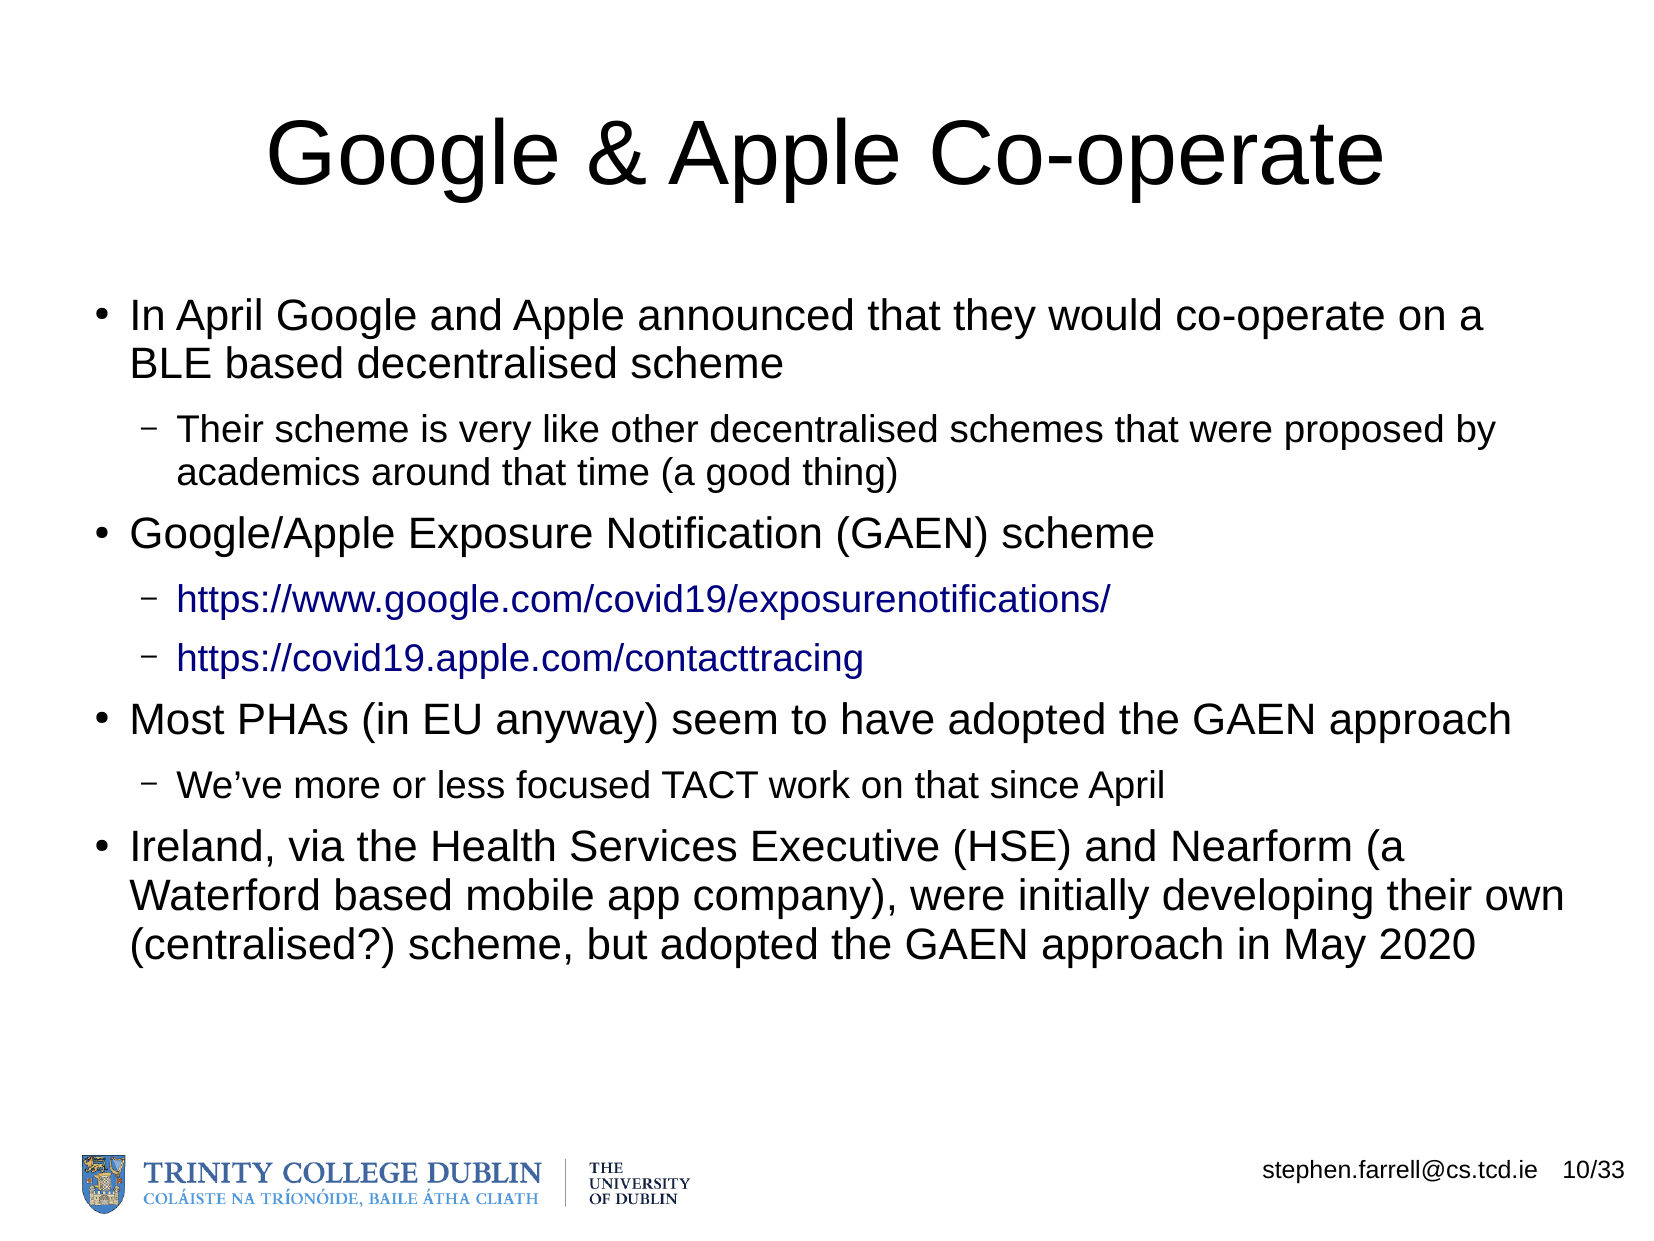

# Google & Apple Co-operate
In April Google and Apple announced that they would co-operate on a BLE based decentralised scheme
Their scheme is very like other decentralised schemes that were proposed by academics around that time (a good thing)
Google/Apple Exposure Notification (GAEN) scheme
https://www.google.com/covid19/exposurenotifications/
https://covid19.apple.com/contacttracing
Most PHAs (in EU anyway) seem to have adopted the GAEN approach
We’ve more or less focused TACT work on that since April
Ireland, via the Health Services Executive (HSE) and Nearform (a Waterford based mobile app company), were initially developing their own (centralised?) scheme, but adopted the GAEN approach in May 2020